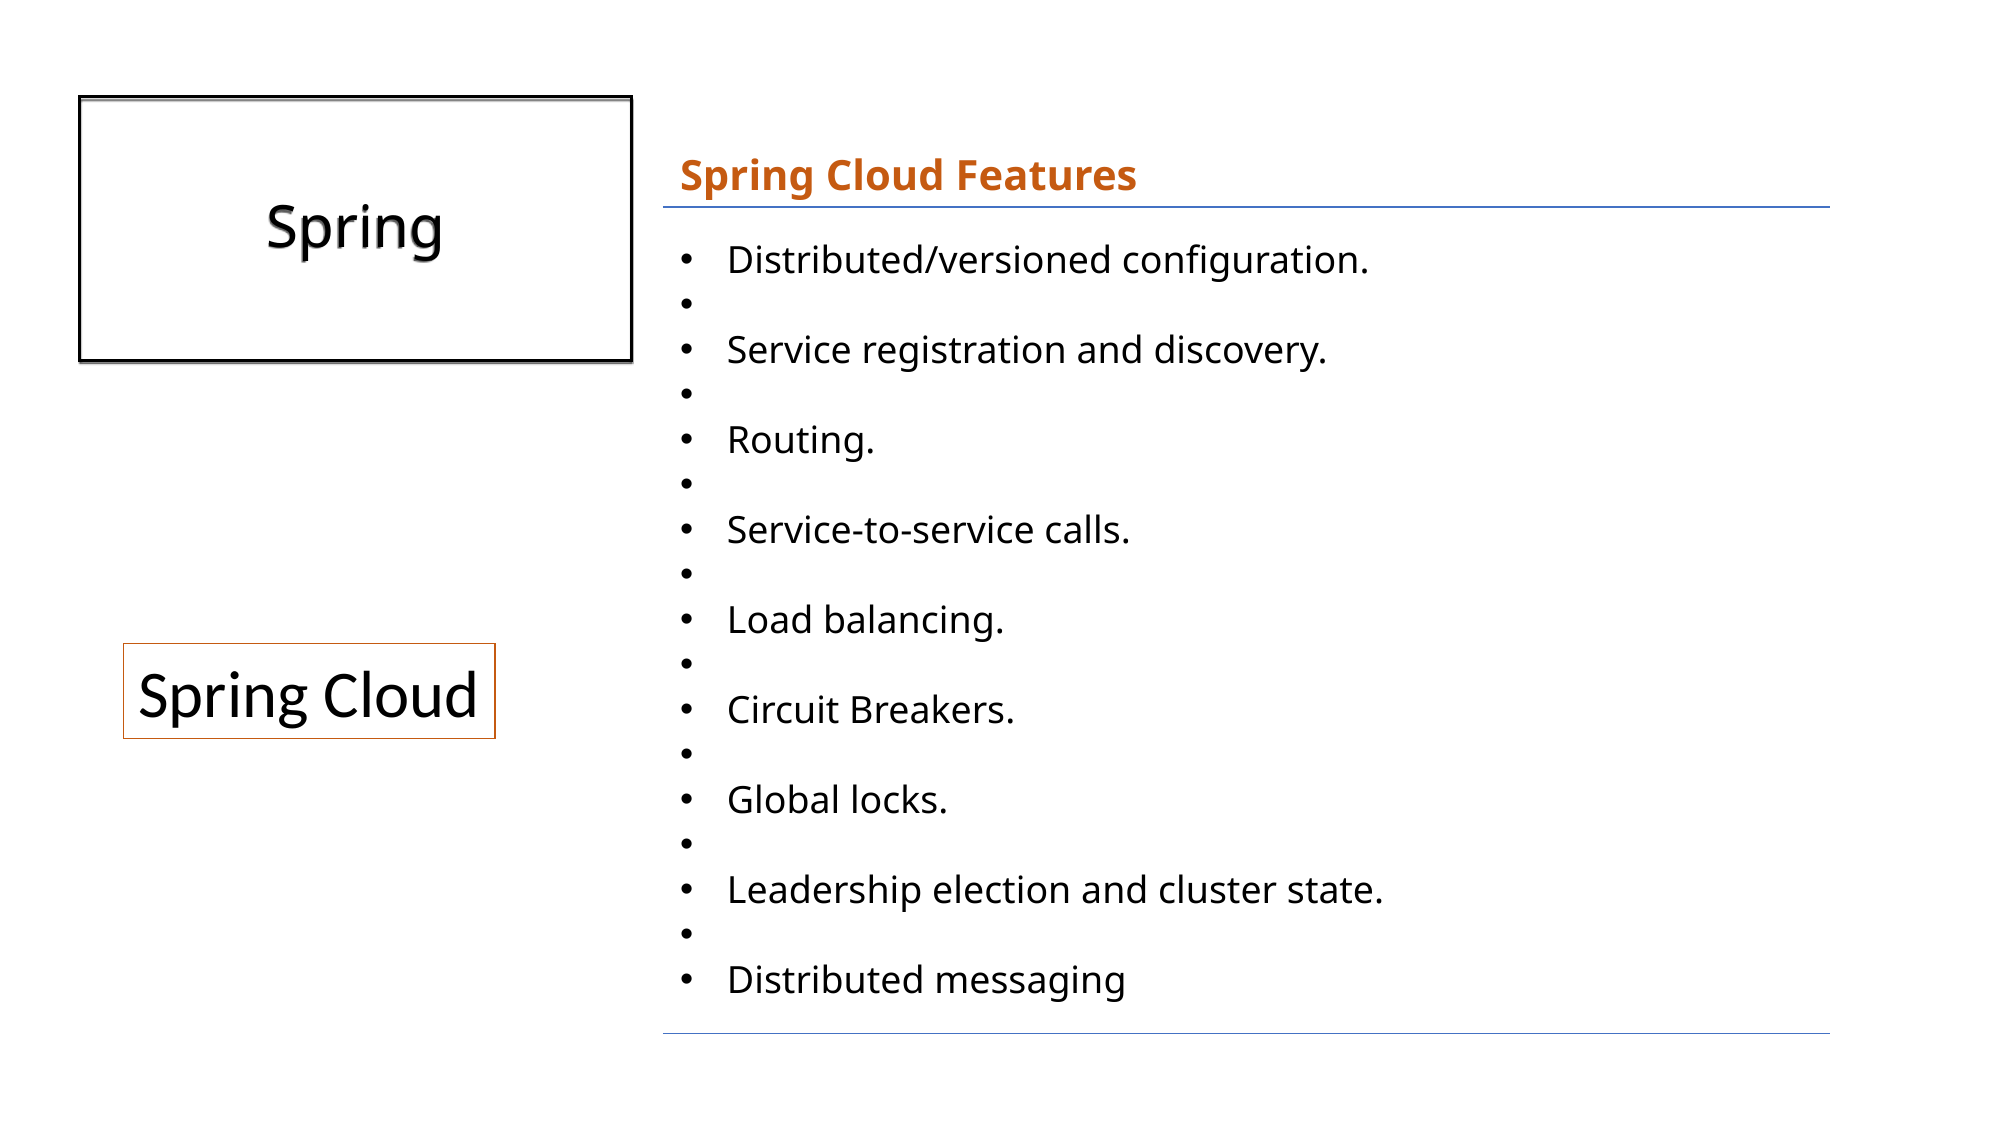

# Spring
Spring Cloud Features
Distributed/versioned configuration.
Service registration and discovery.
Routing.
Service-to-service calls.
Load balancing.
Circuit Breakers.
Global locks.
Leadership election and cluster state.
Distributed messaging
Spring Cloud